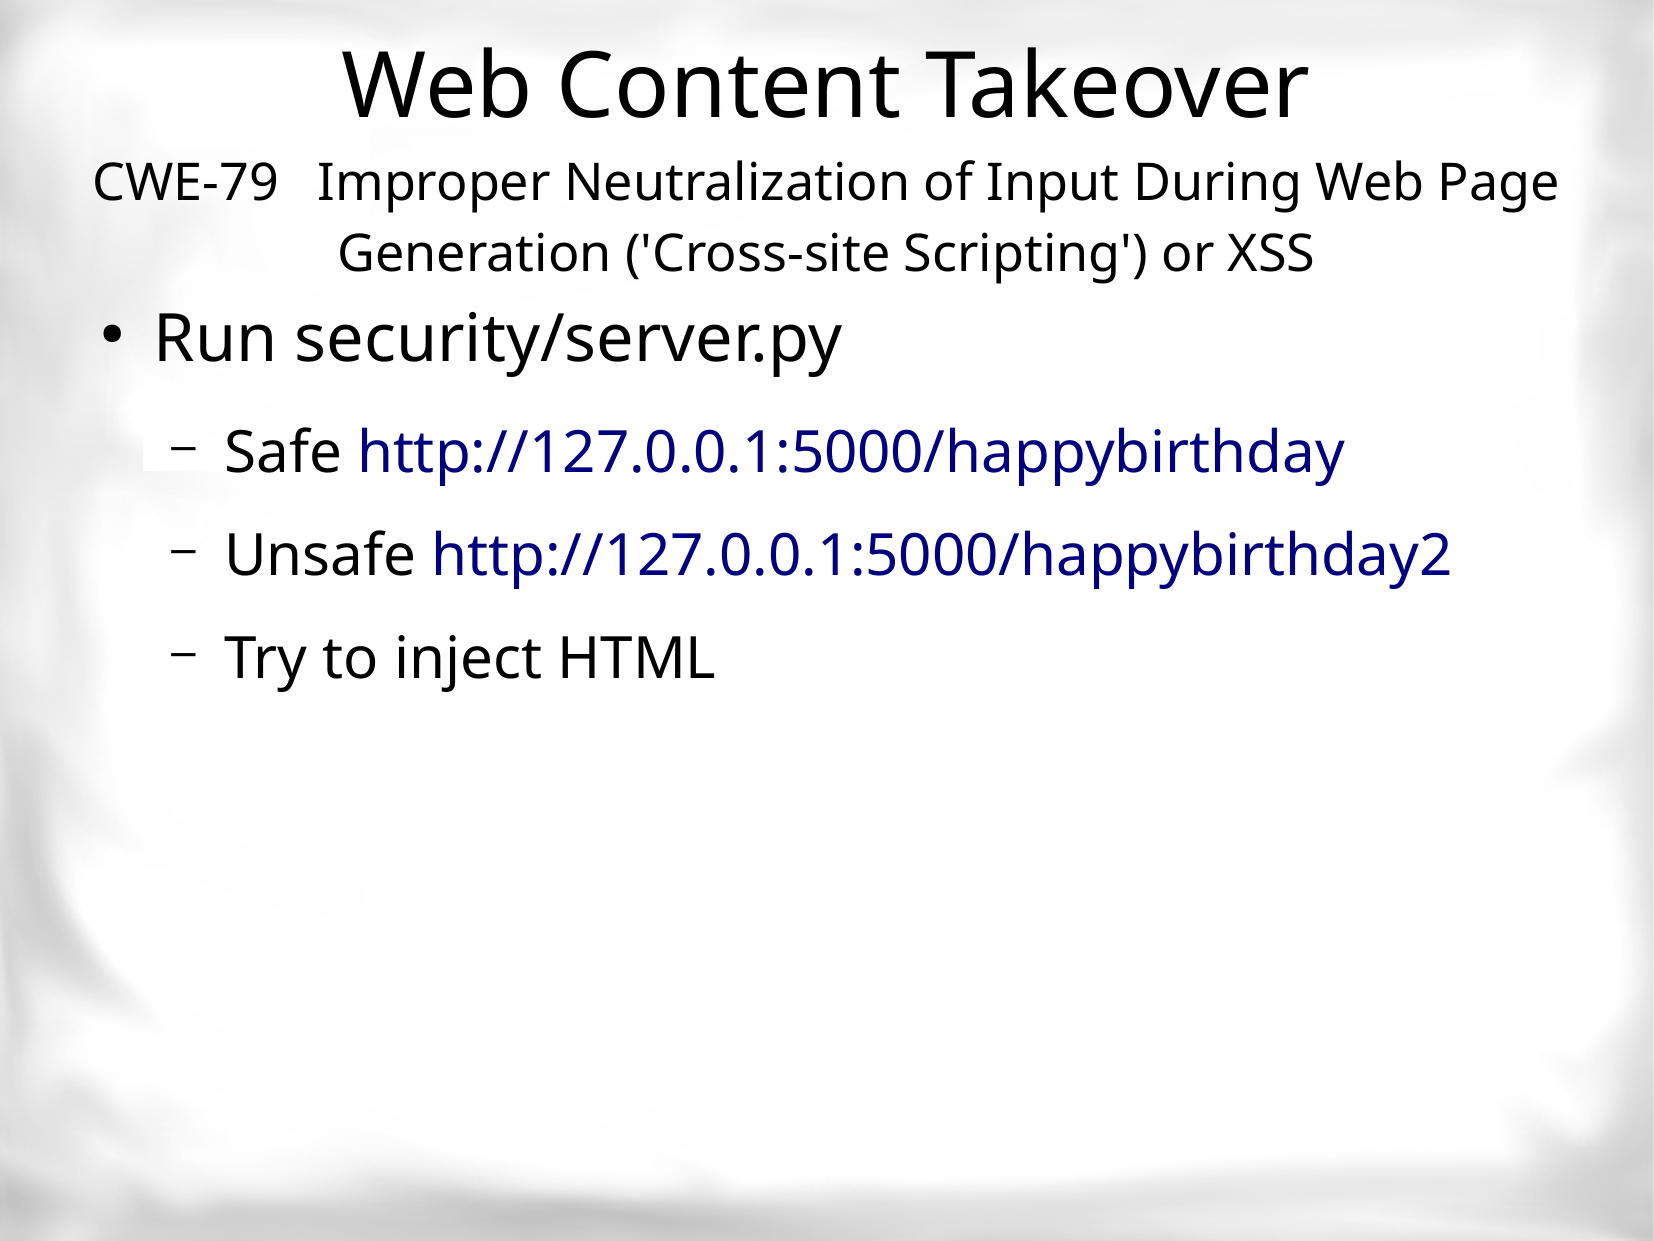

# Web Content Takeover CWE-79 	Improper Neutralization of Input During Web Page Generation ('Cross-site Scripting') or XSS
Run security/server.py
Safe http://127.0.0.1:5000/happybirthday
Unsafe http://127.0.0.1:5000/happybirthday2
Try to inject HTML